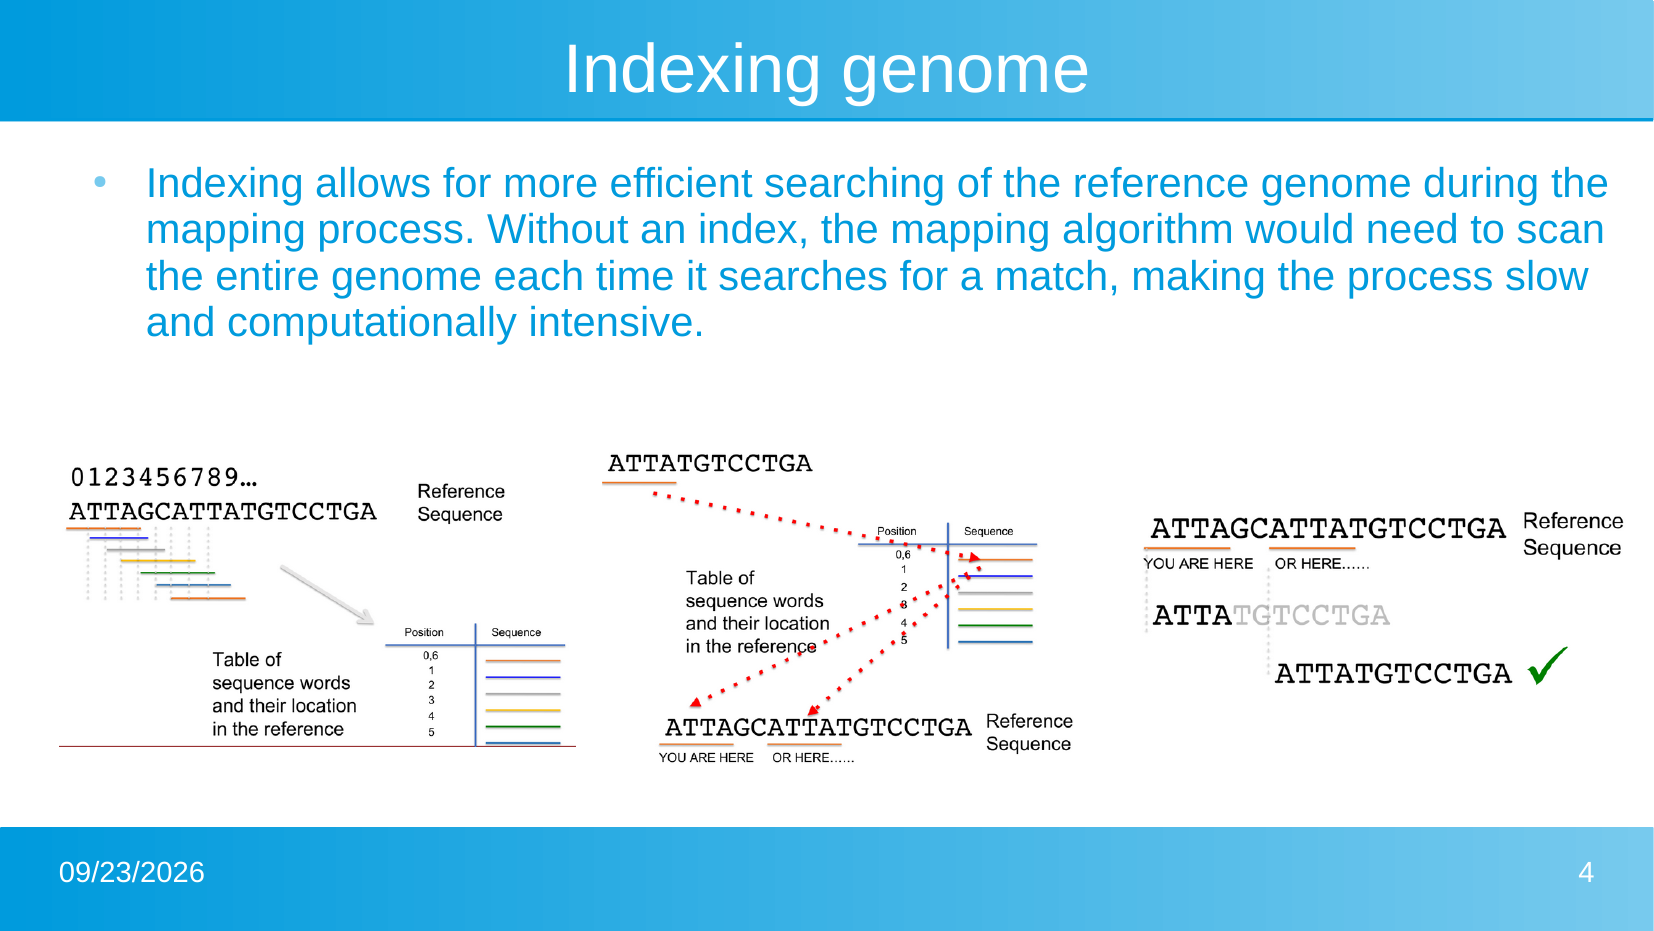

# Indexing genome
Indexing allows for more efficient searching of the reference genome during the mapping process. Without an index, the mapping algorithm would need to scan the entire genome each time it searches for a match, making the process slow and computationally intensive.
4